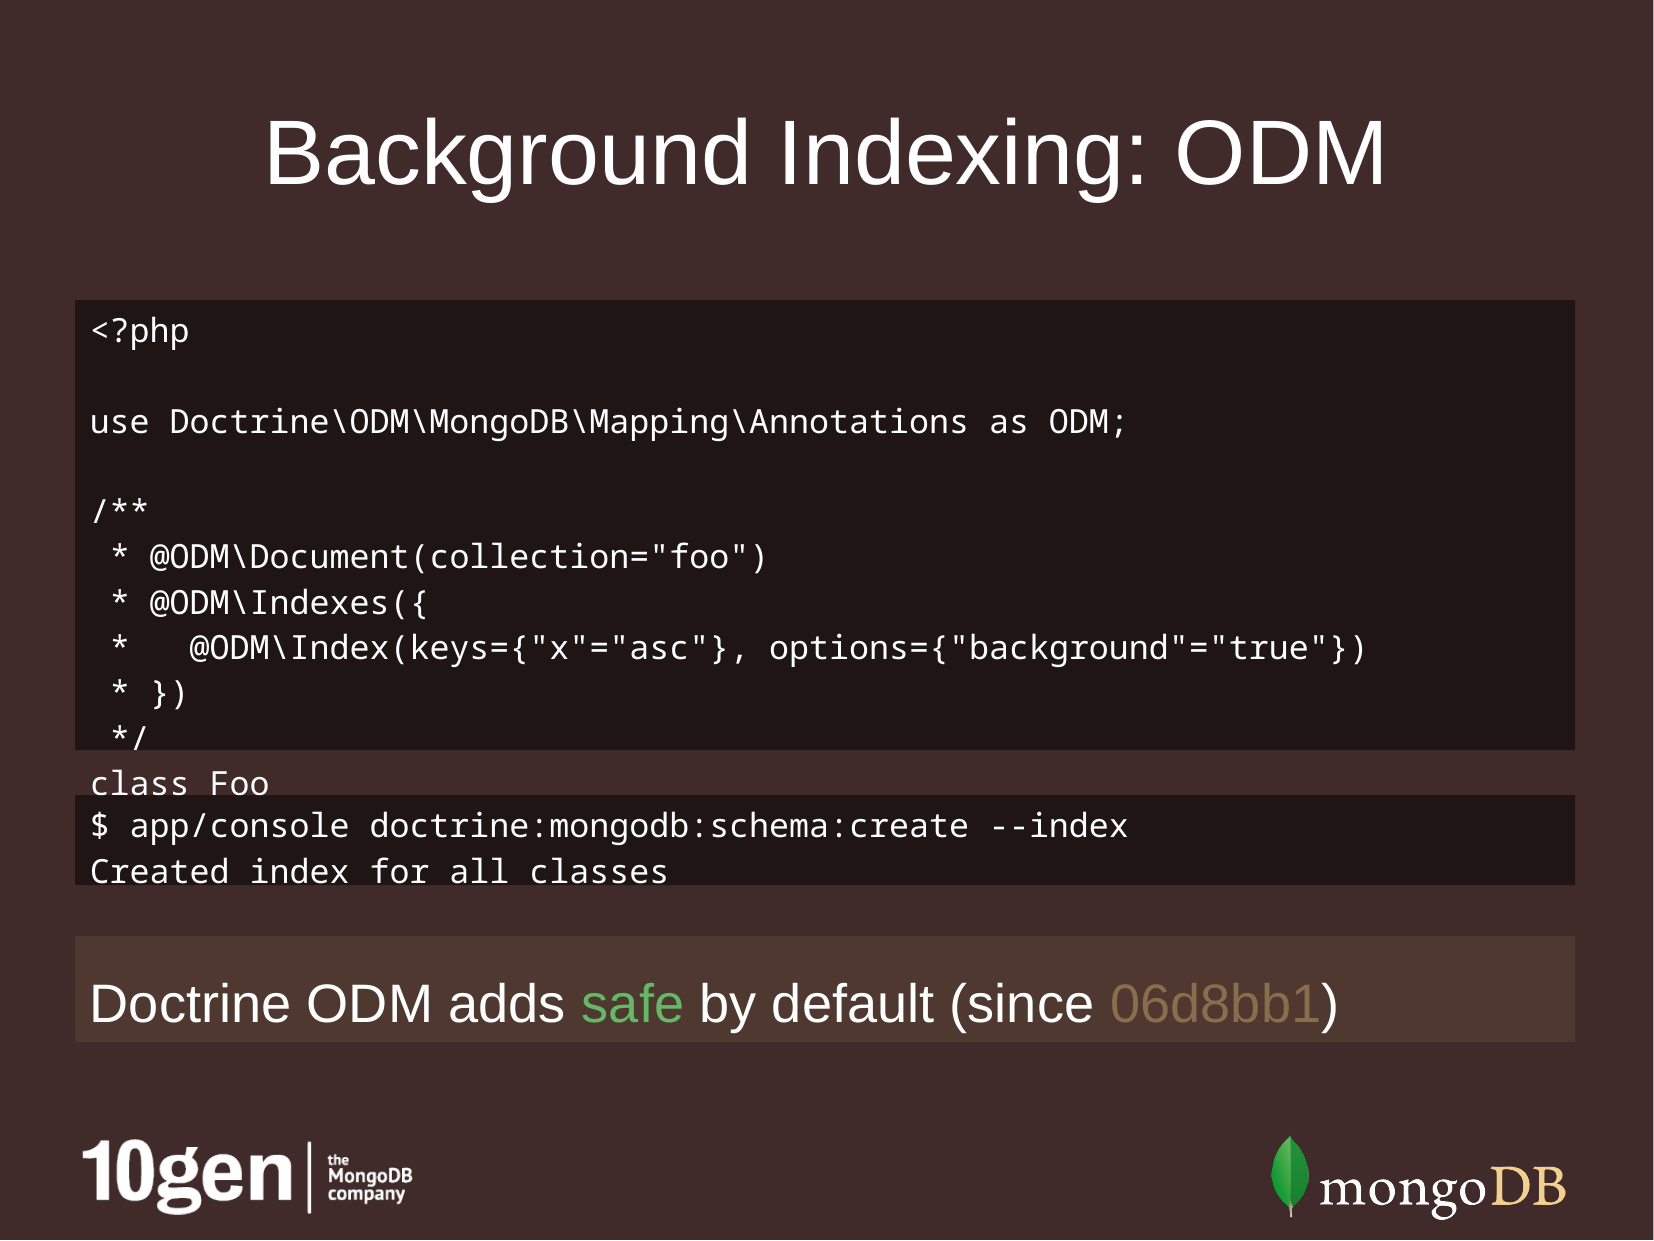

# Background Indexing: ODM
<?php
use Doctrine\ODM\MongoDB\Mapping\Annotations as ODM;
/**
 * @ODM\Document(collection="foo")
 * @ODM\Indexes({
 * @ODM\Index(keys={"x"="asc"}, options={"background"="true"})
 * })
 */
class Foo
$ app/console doctrine:mongodb:schema:create --index
Created index for all classes
Doctrine ODM adds safe by default (since 06d8bb1)